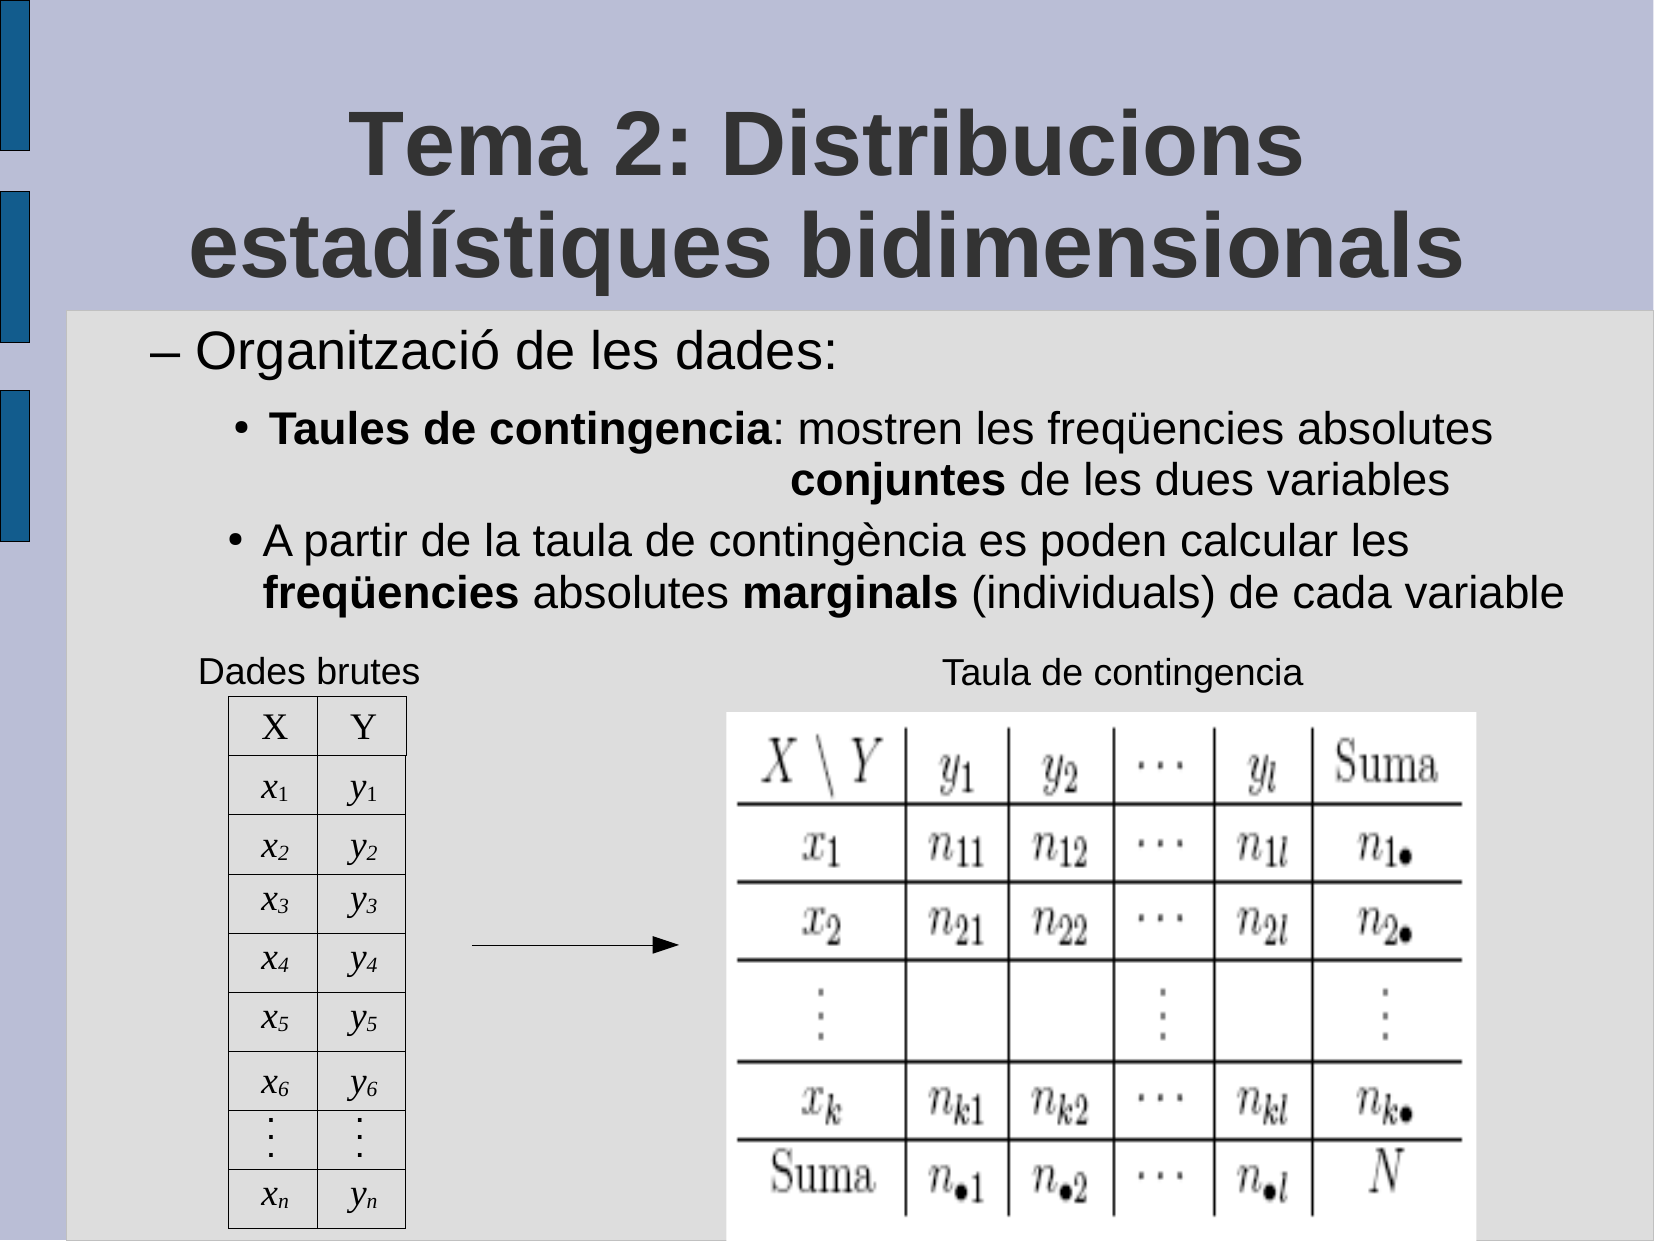

# Tema 2: Distribucions estadístiques bidimensionals
– Organització de les dades:
Taules de contingencia: mostren les freqüencies absolutes 						 conjuntes de les dues variables
A partir de la taula de contingència es poden calcular les freqüencies absolutes marginals (individuals) de cada variable
Dades brutes
Taula de contingencia
X
Y
x1
y1
x2
y2
x3
y3
x4
y4
x5
y5
x6
y6
.
.
.
.
.
.
xn
yn